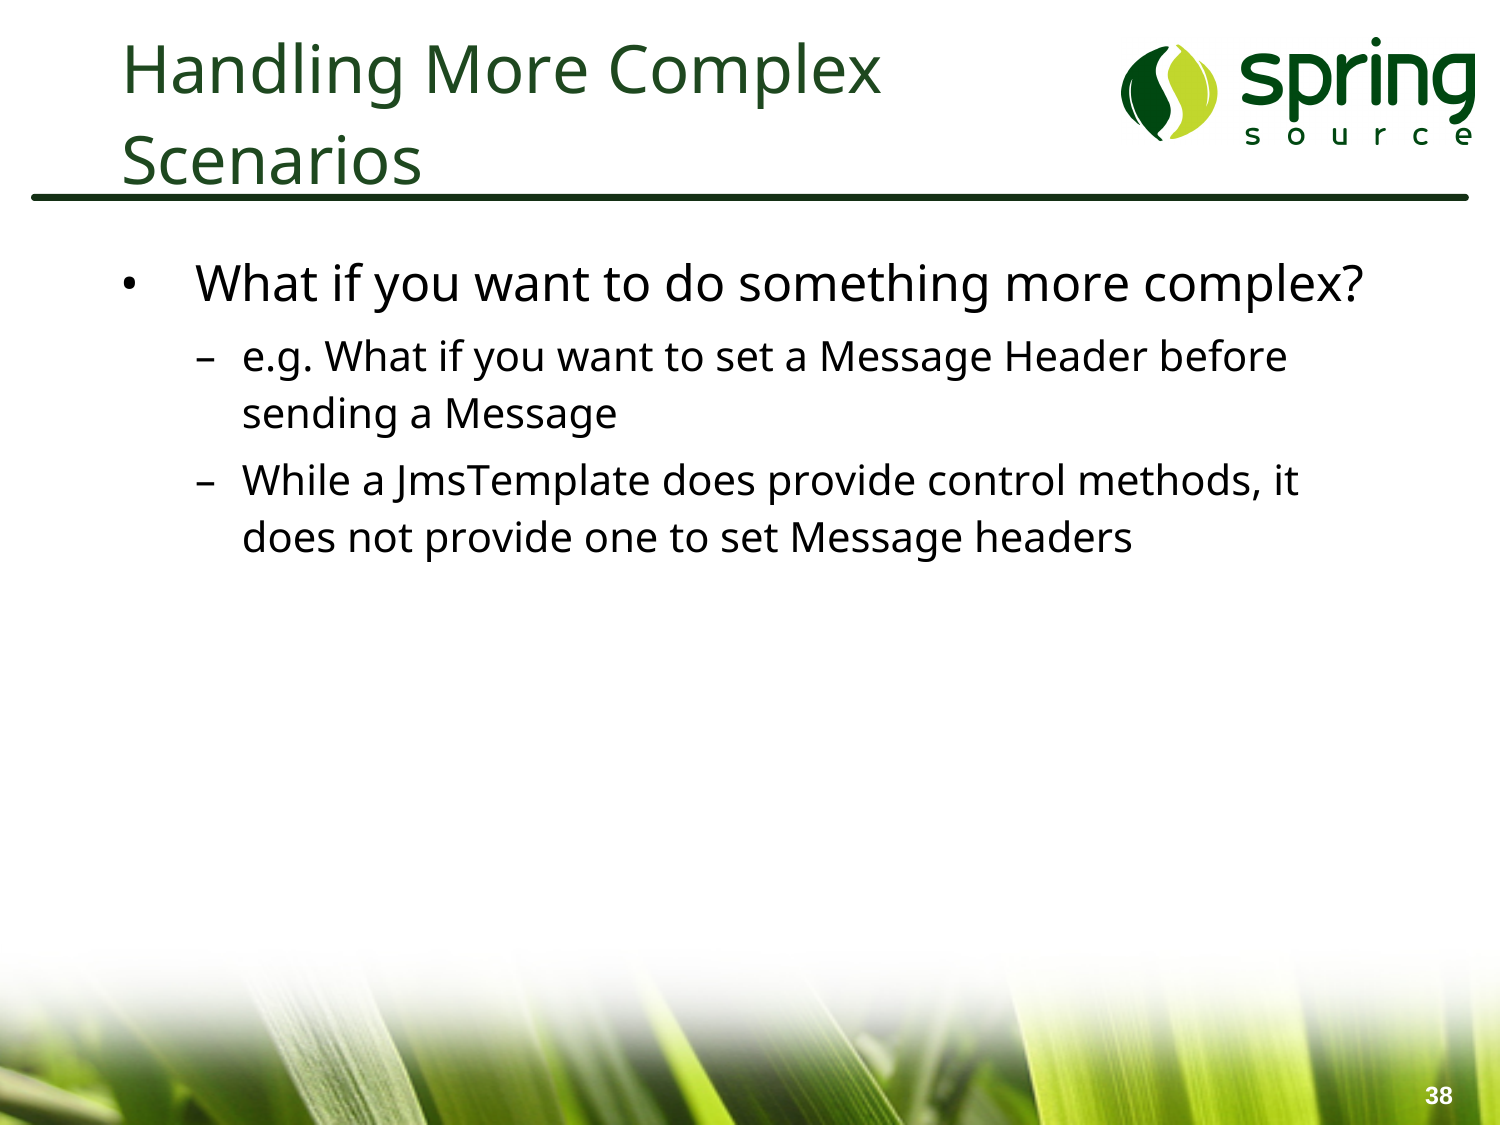

Handling More Complex Scenarios
# What if you want to do something more complex?
e.g. What if you want to set a Message Header before sending a Message
While a JmsTemplate does provide control methods, it does not provide one to set Message headers